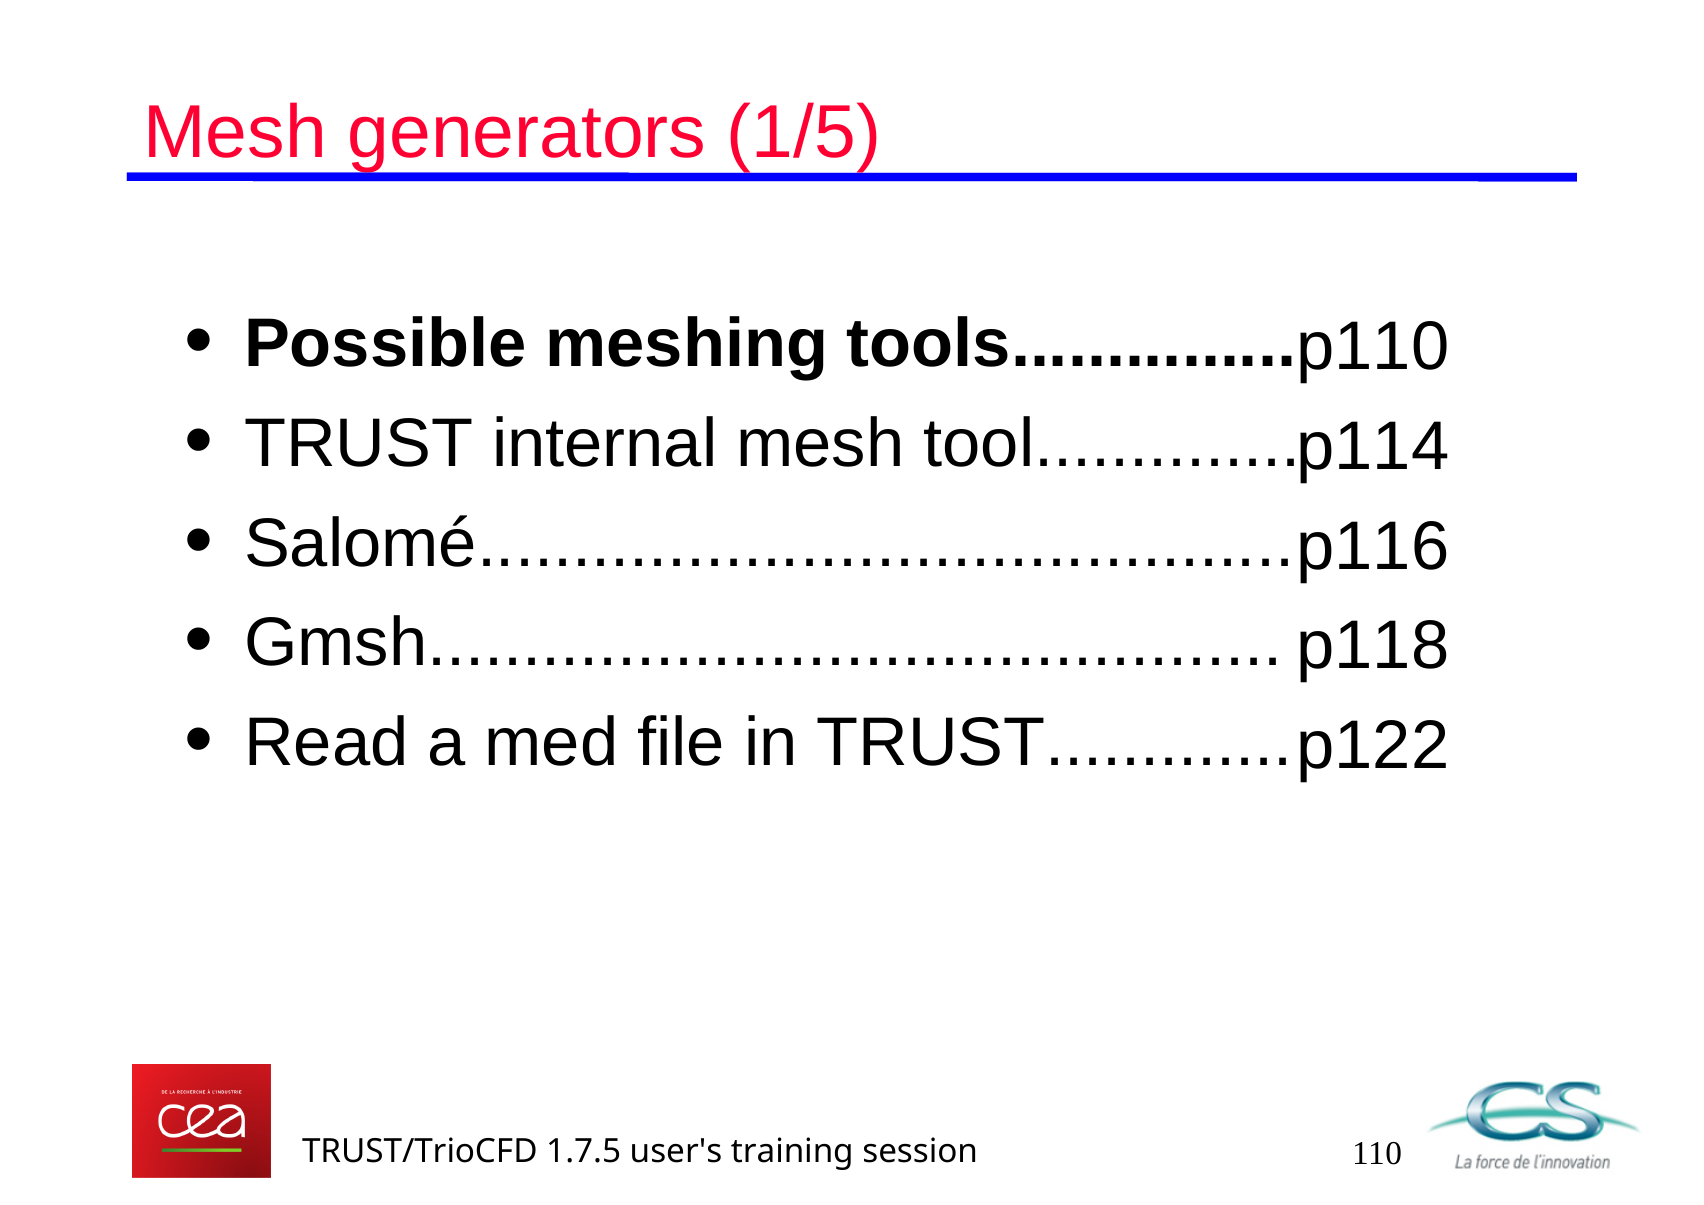

# Mesh generators (1/5)
Possible meshing tools...............
TRUST internal mesh tool..............
Salomé...........................................
Gmsh.............................................
Read a med file in TRUST.............
p110
p114
p116
p118
p122
TRUST/TrioCFD 1.7.5 user's training session
110